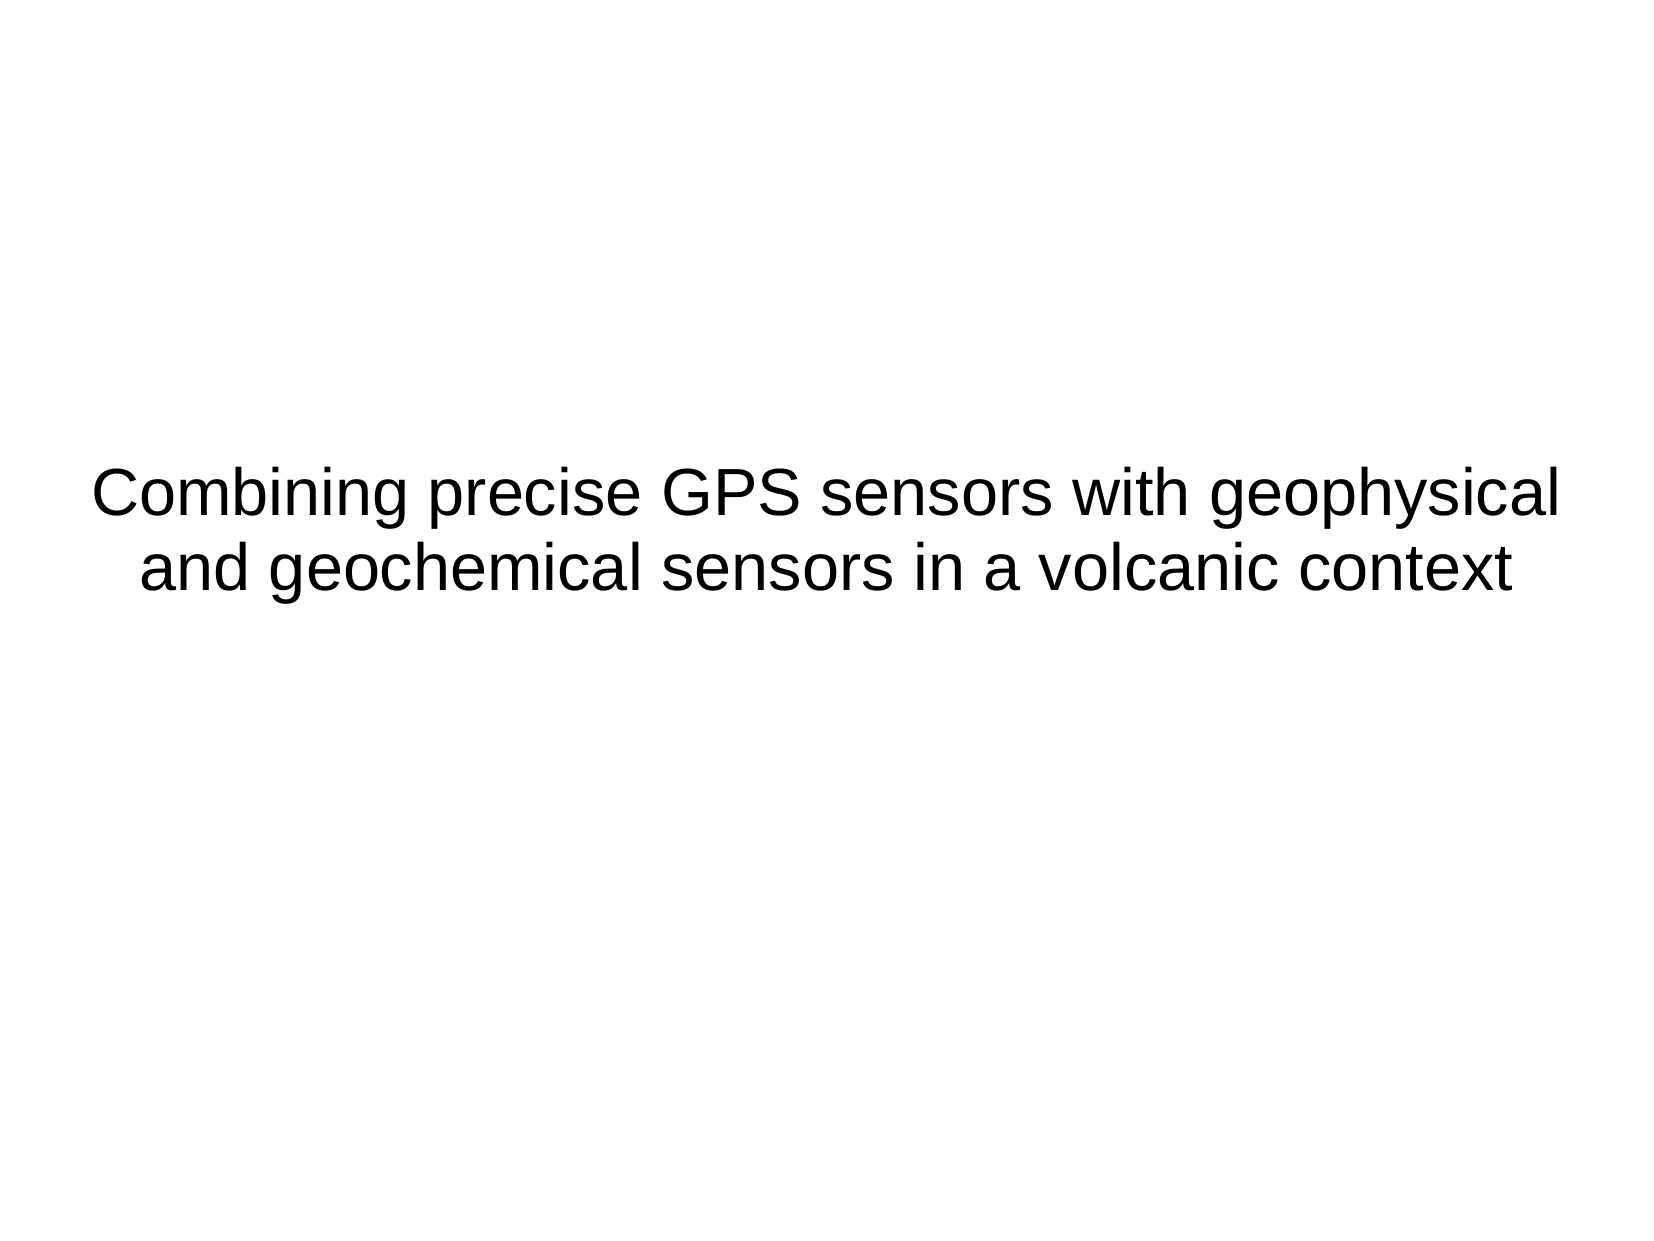

# Combining precise GPS sensors with geophysical and geochemical sensors in a volcanic context